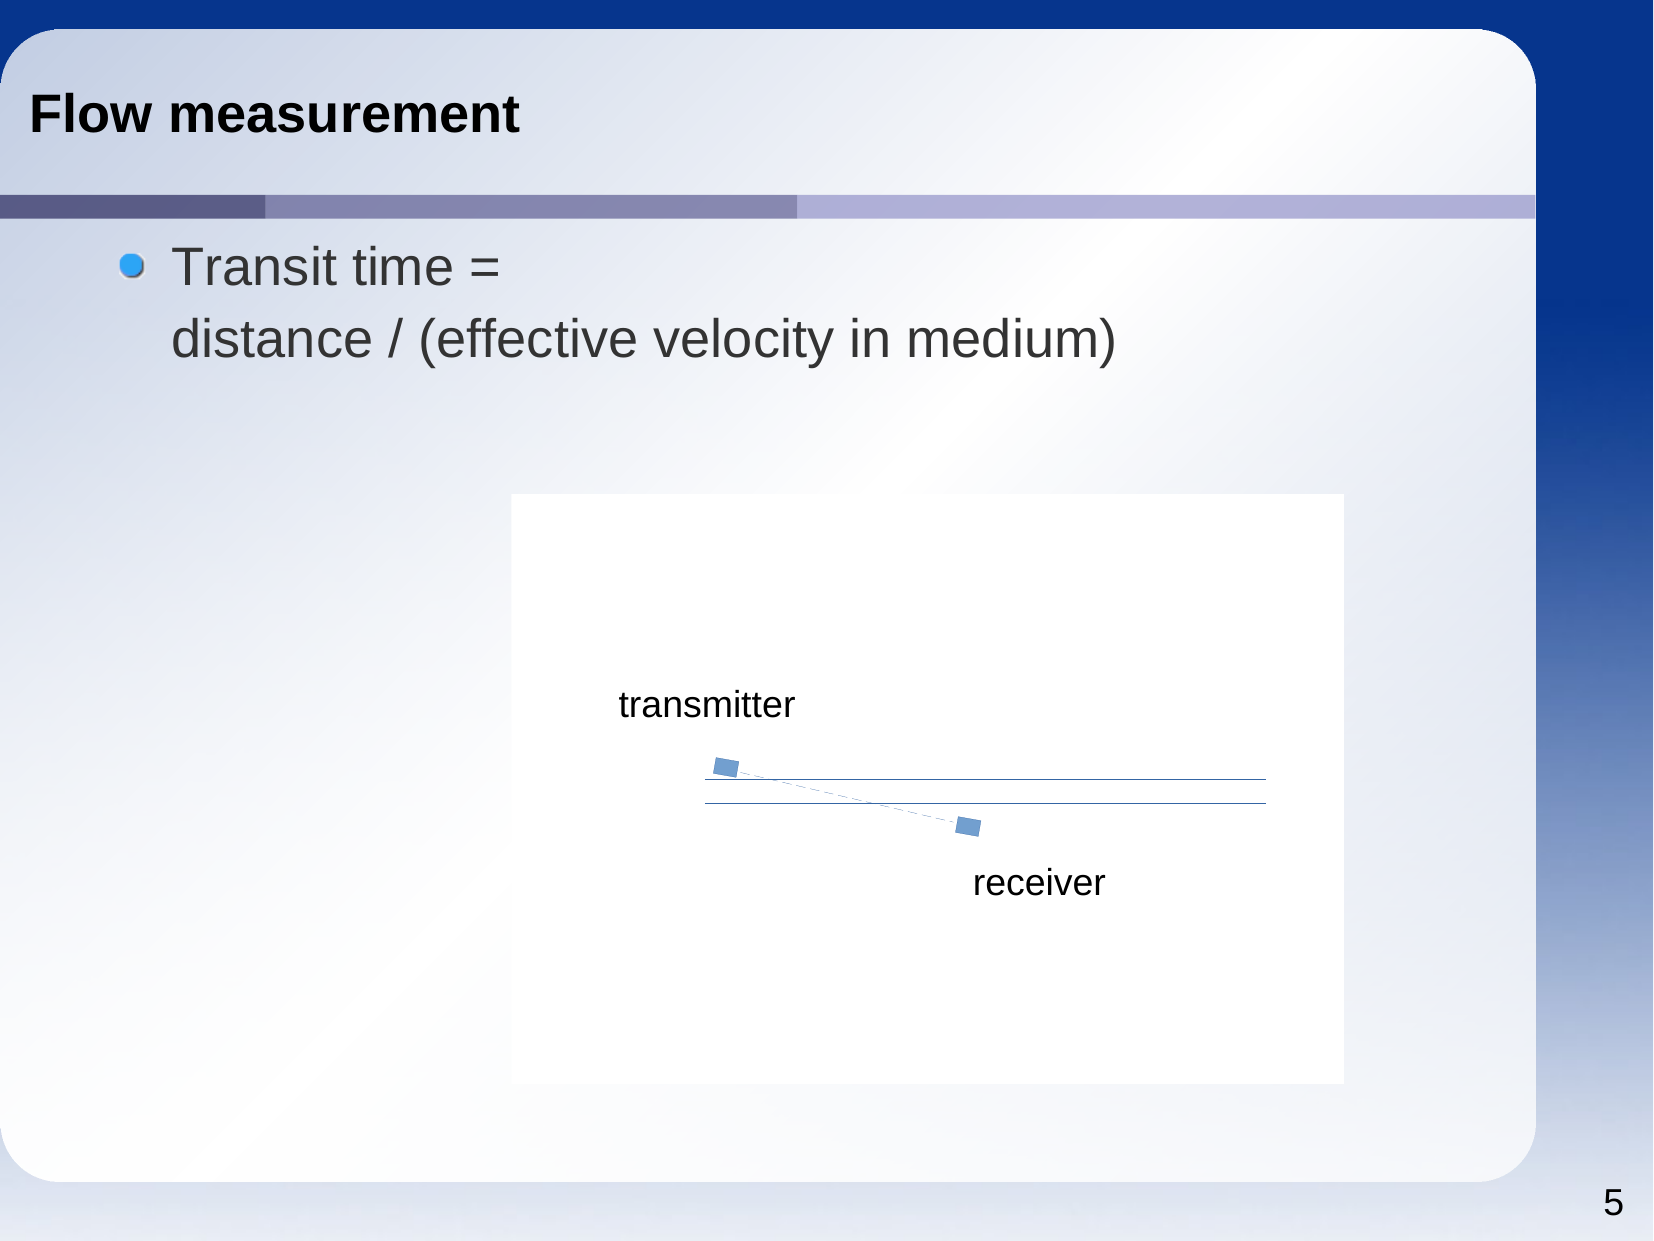

# Flow measurement
Transit time =
distance / (effective velocity in medium)
5